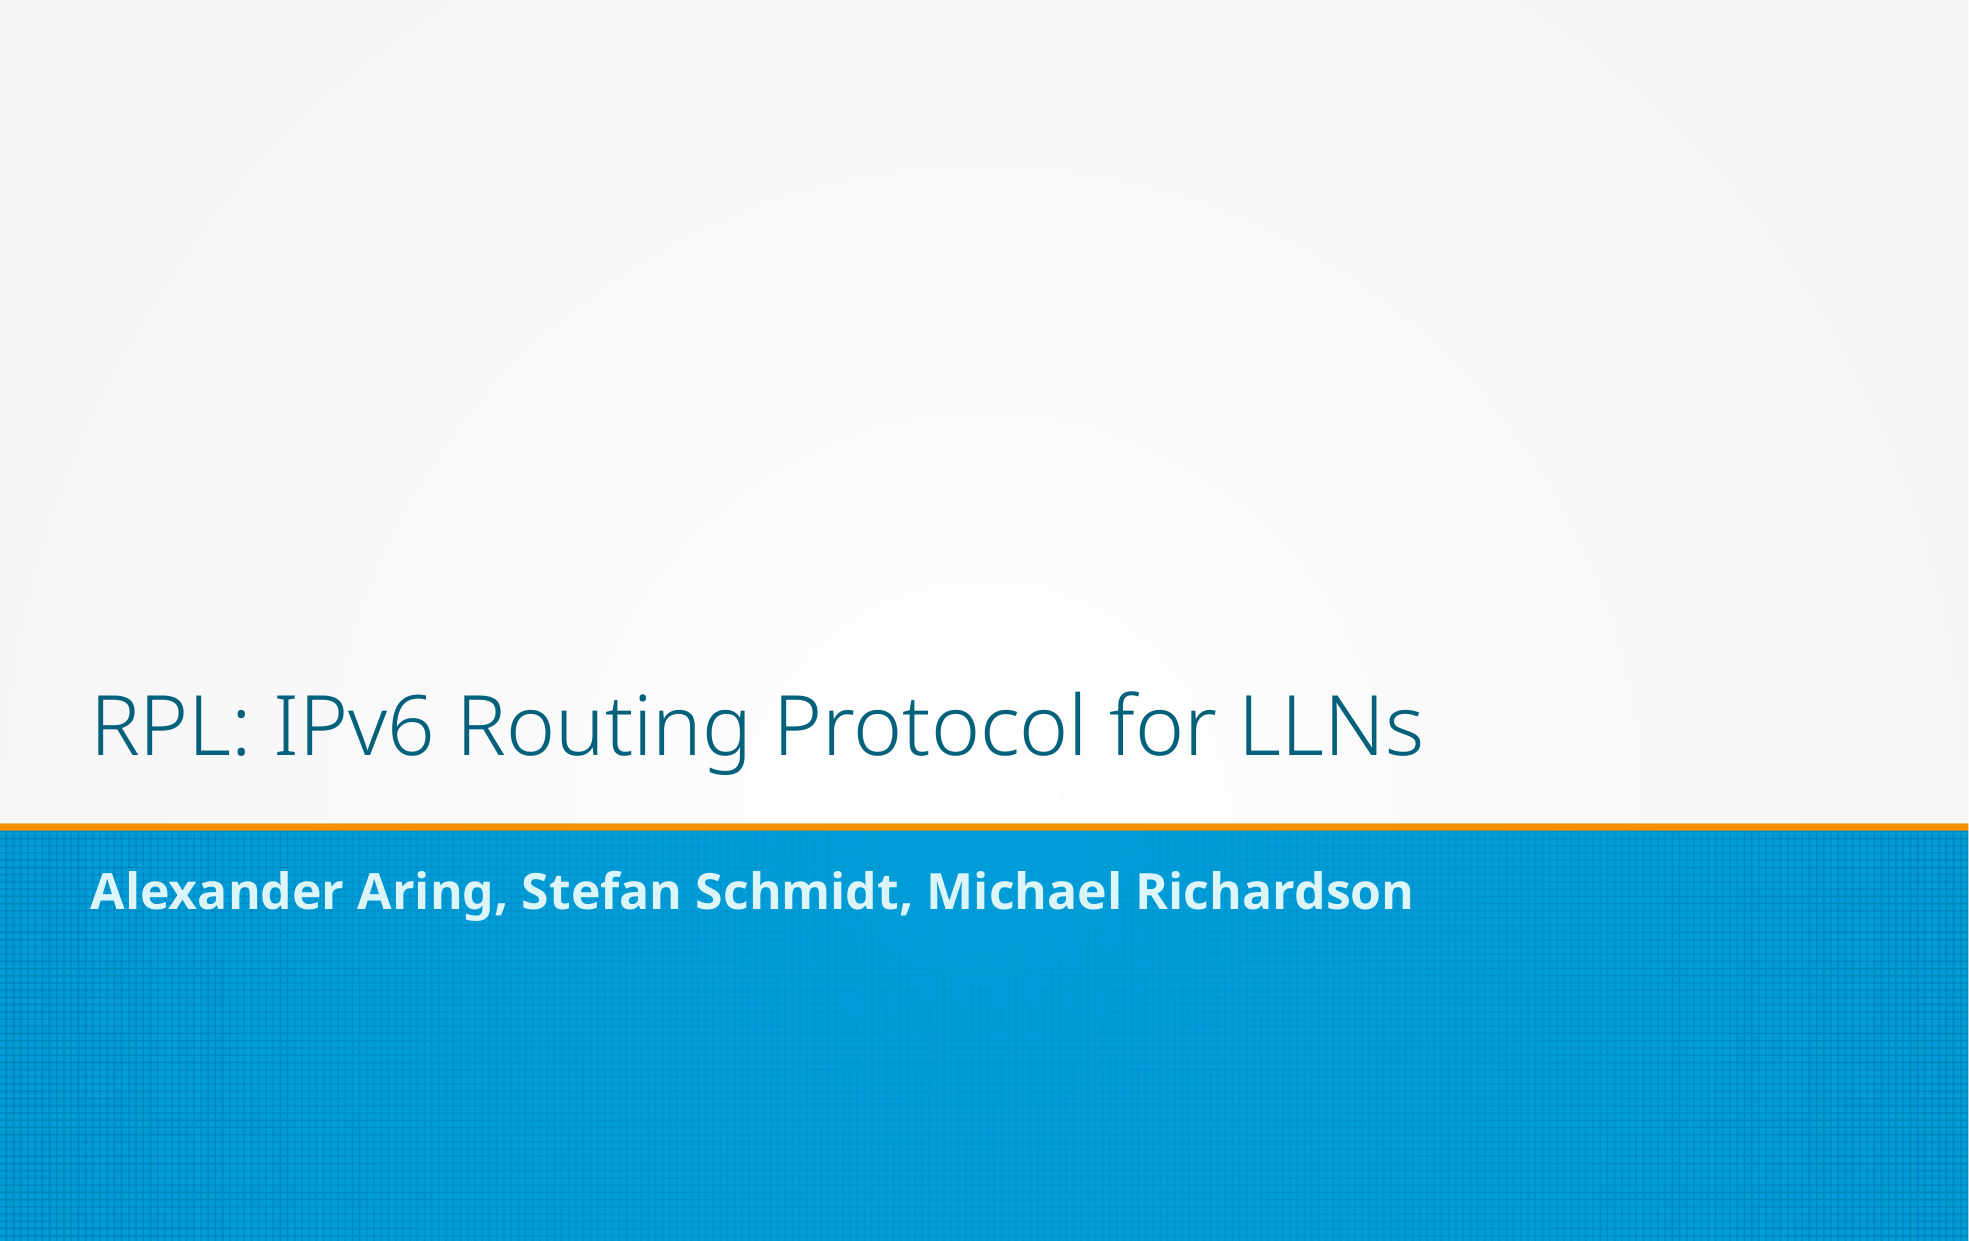

# RPL: IPv6 Routing Protocol for LLNs
Alexander Aring, Stefan Schmidt, Michael Richardson